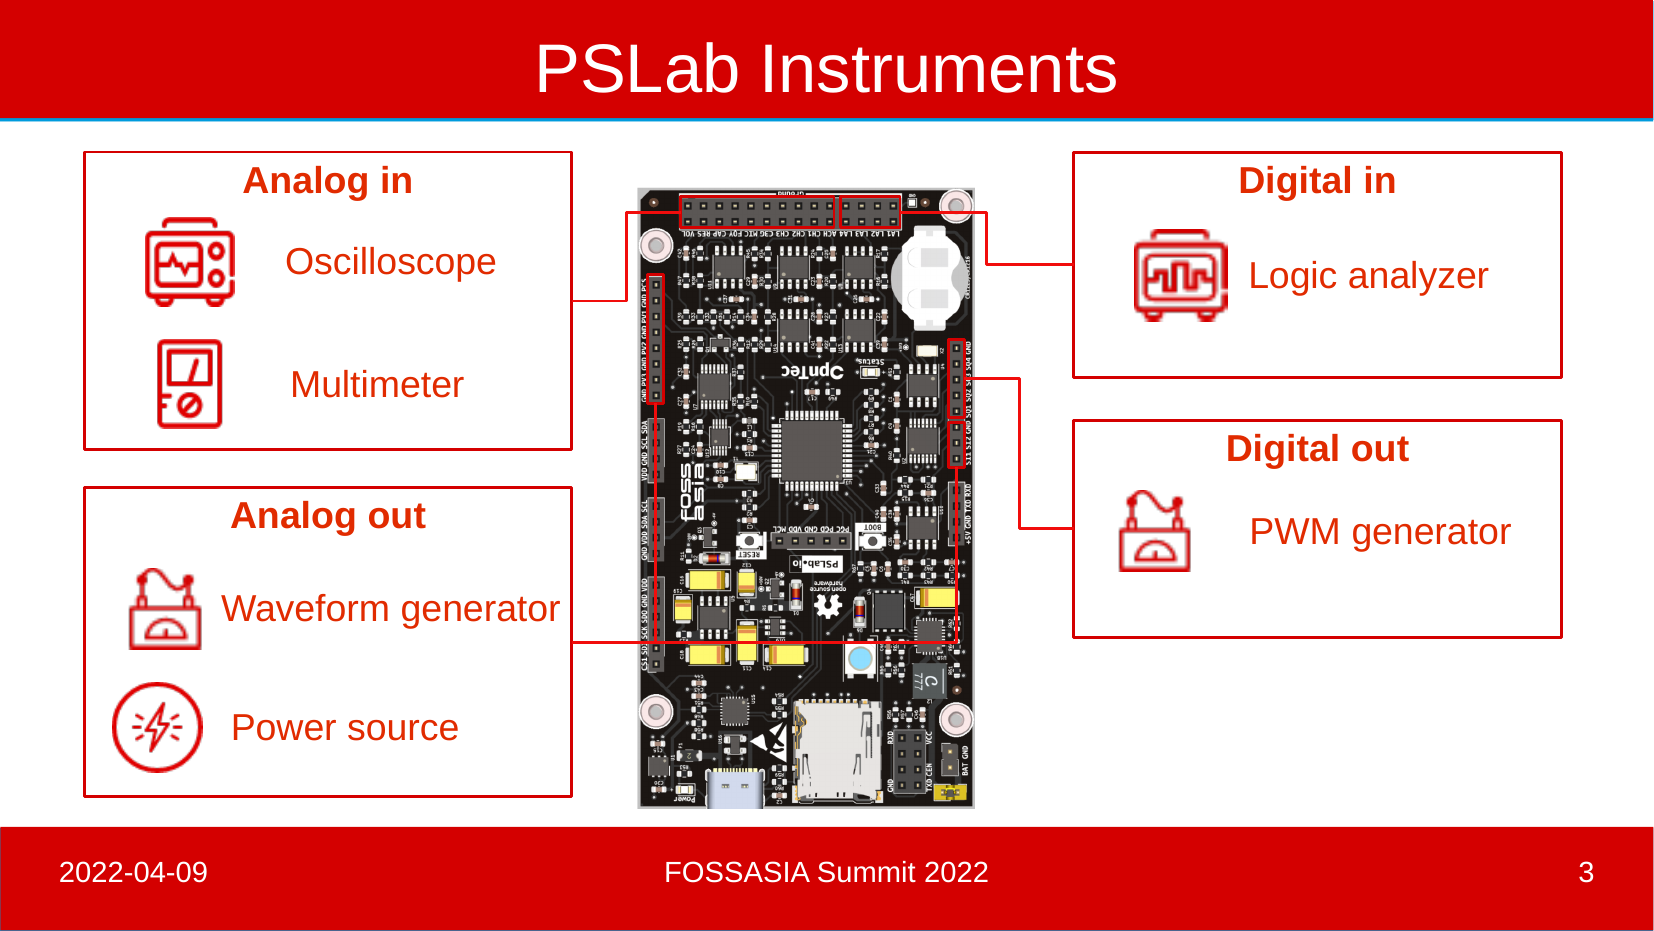

# PSLab Instruments
Analog in
Digital in
			Oscilloscope
					Logic analyzer
					Multimeter
Digital out
Analog out
						PWM generator
						Waveform generator
					Power source
3